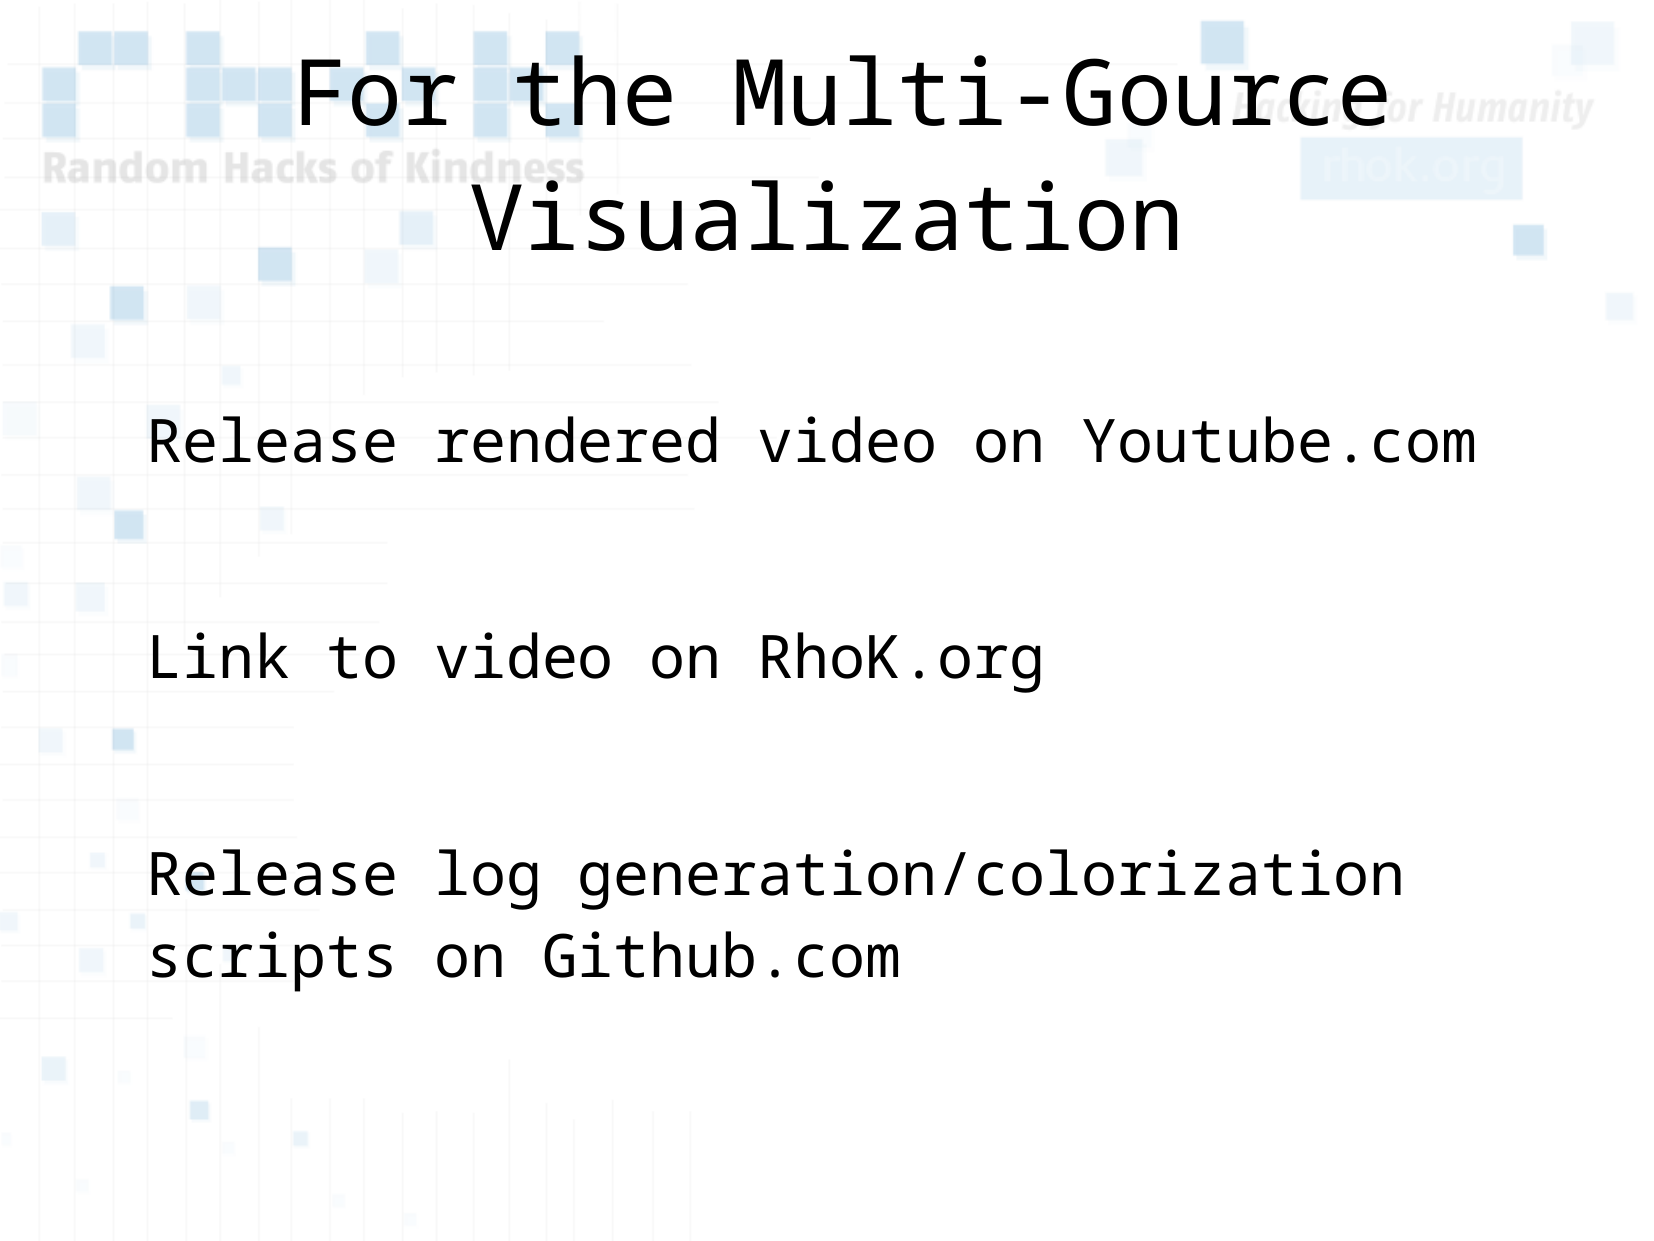

# For the Multi-Gource Visualization
Release rendered video on Youtube.com
Link to video on RhoK.org
Release log generation/colorization scripts on Github.com